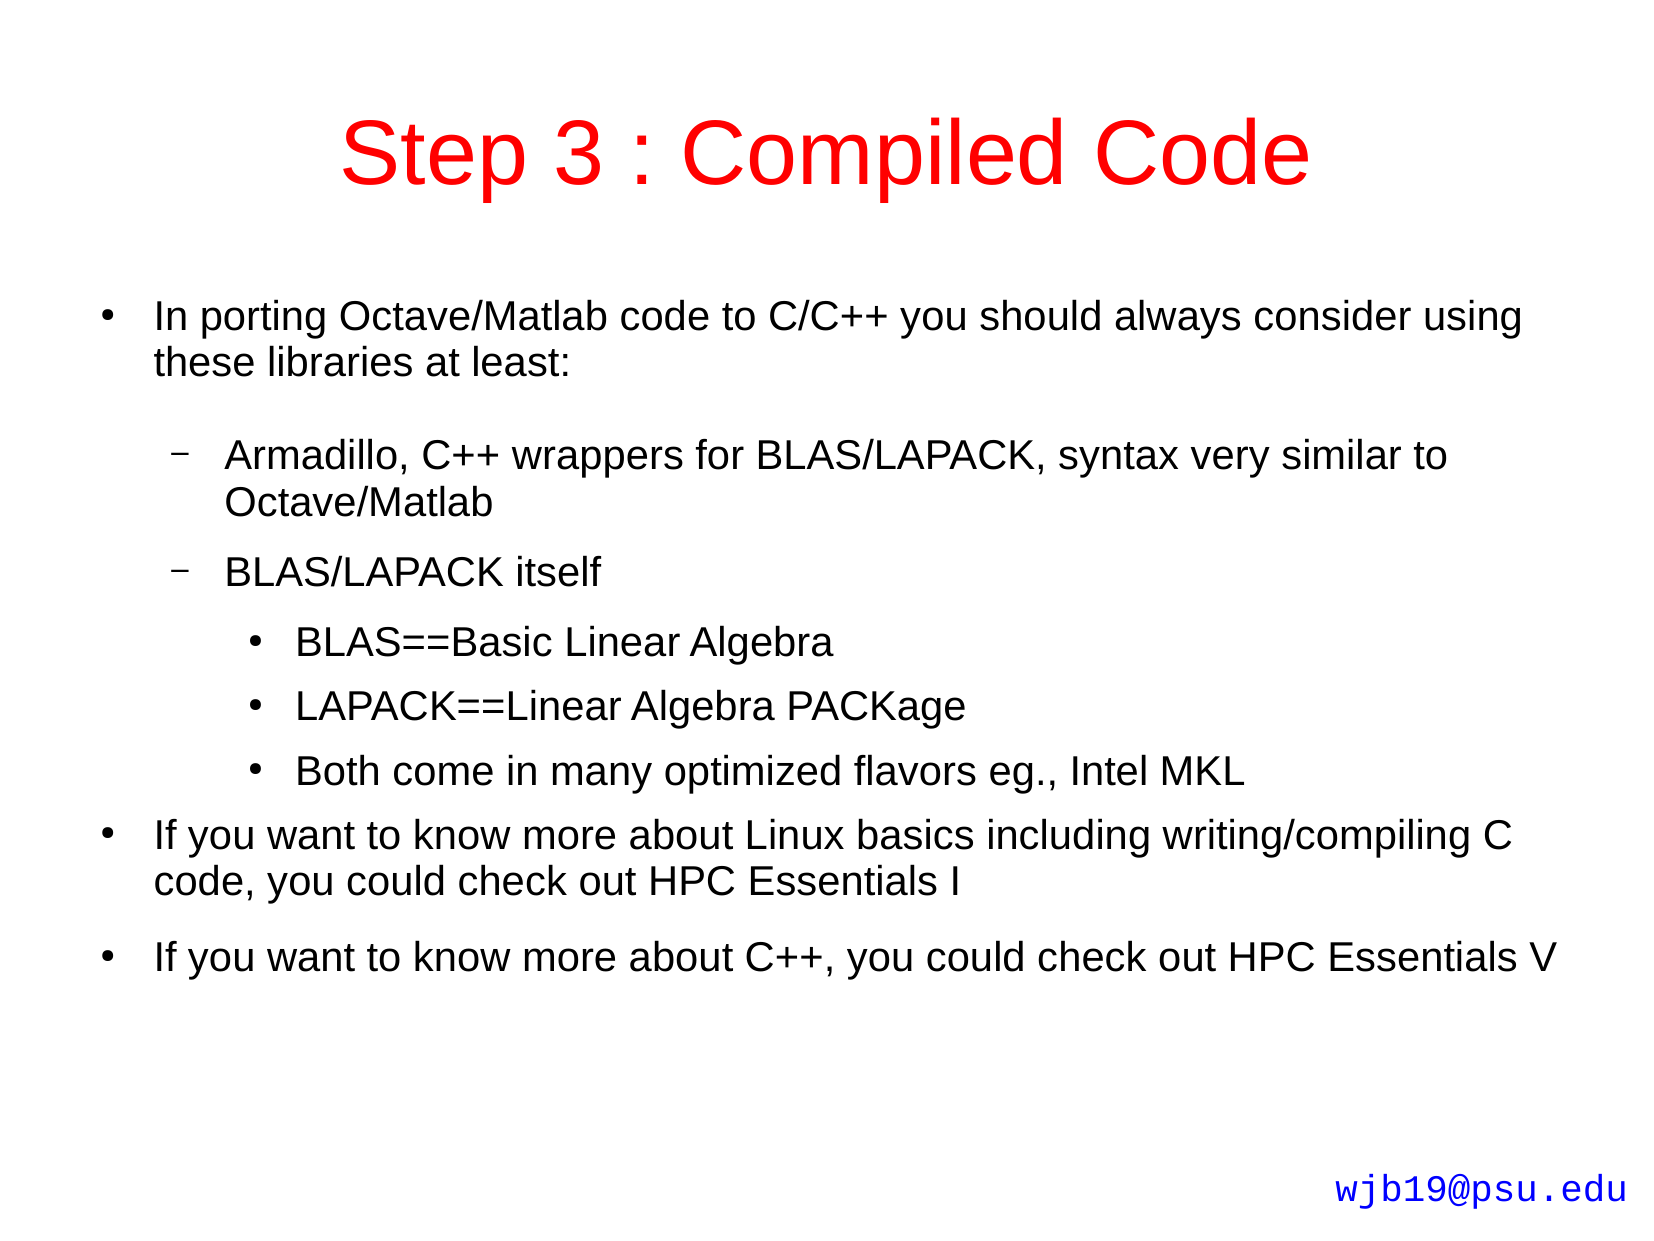

# Step 3 : Compiled Code
In porting Octave/Matlab code to C/C++ you should always consider using these libraries at least:
Armadillo, C++ wrappers for BLAS/LAPACK, syntax very similar to Octave/Matlab
BLAS/LAPACK itself
BLAS==Basic Linear Algebra
LAPACK==Linear Algebra PACKage
Both come in many optimized flavors eg., Intel MKL
If you want to know more about Linux basics including writing/compiling C code, you could check out HPC Essentials I
If you want to know more about C++, you could check out HPC Essentials V
wjb19@psu.edu